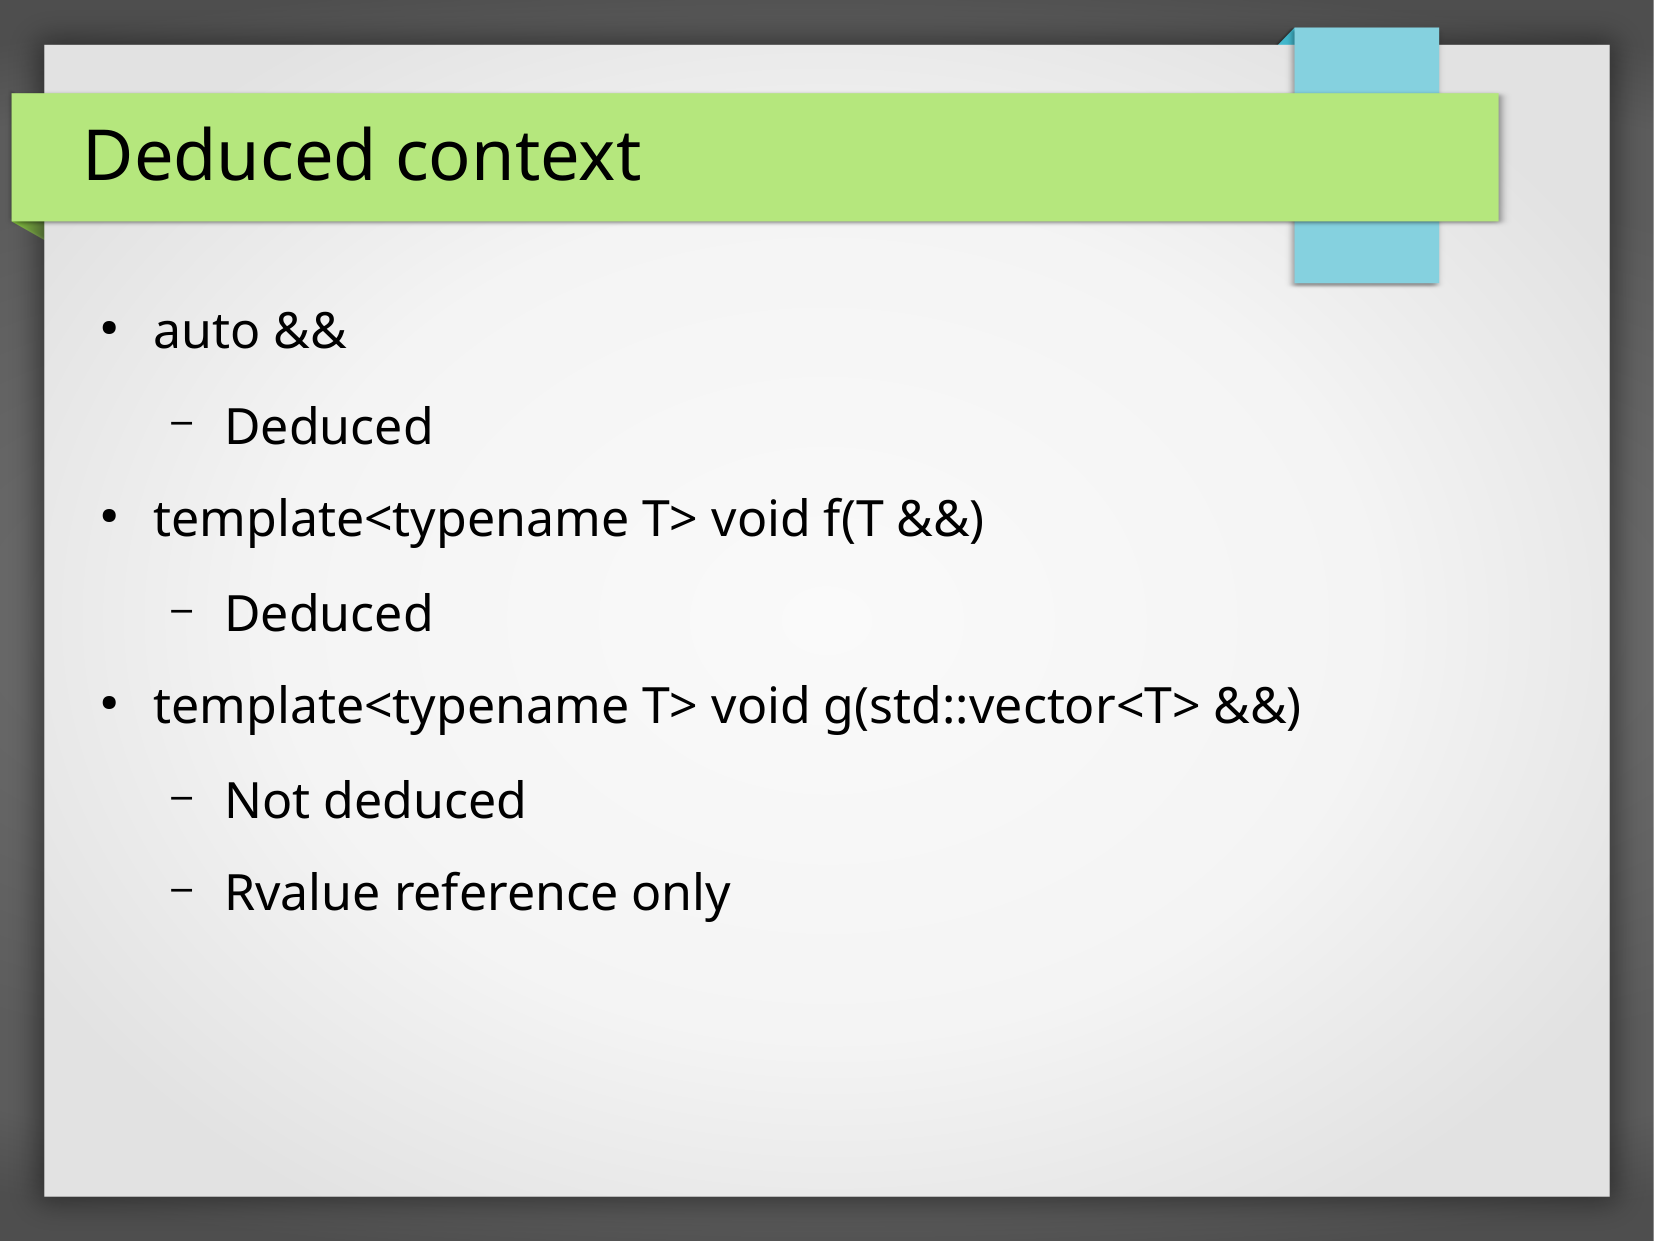

# Deduced context
auto &&
Deduced
template<typename T> void f(T &&)
Deduced
template<typename T> void g(std::vector<T> &&)
Not deduced
Rvalue reference only